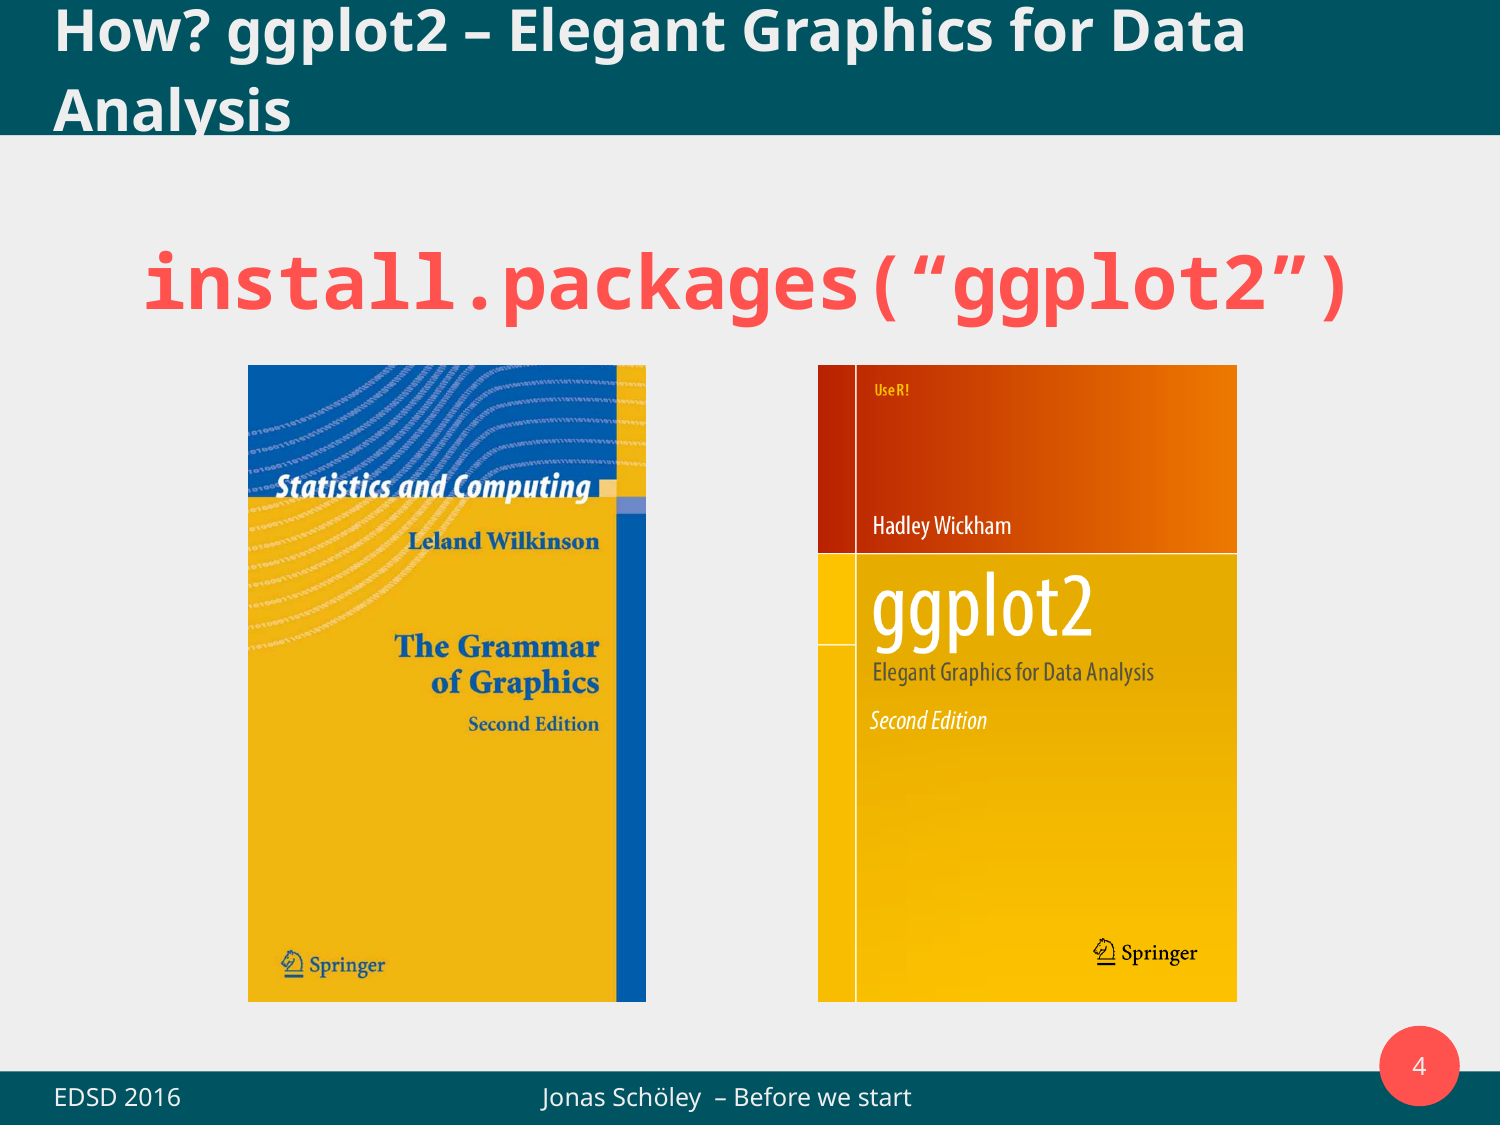

# How? ggplot2 – Elegant Graphics for Data Analysis
install.packages(“ggplot2”)
4
EDSD 2016
Jonas Schöley – Before we start